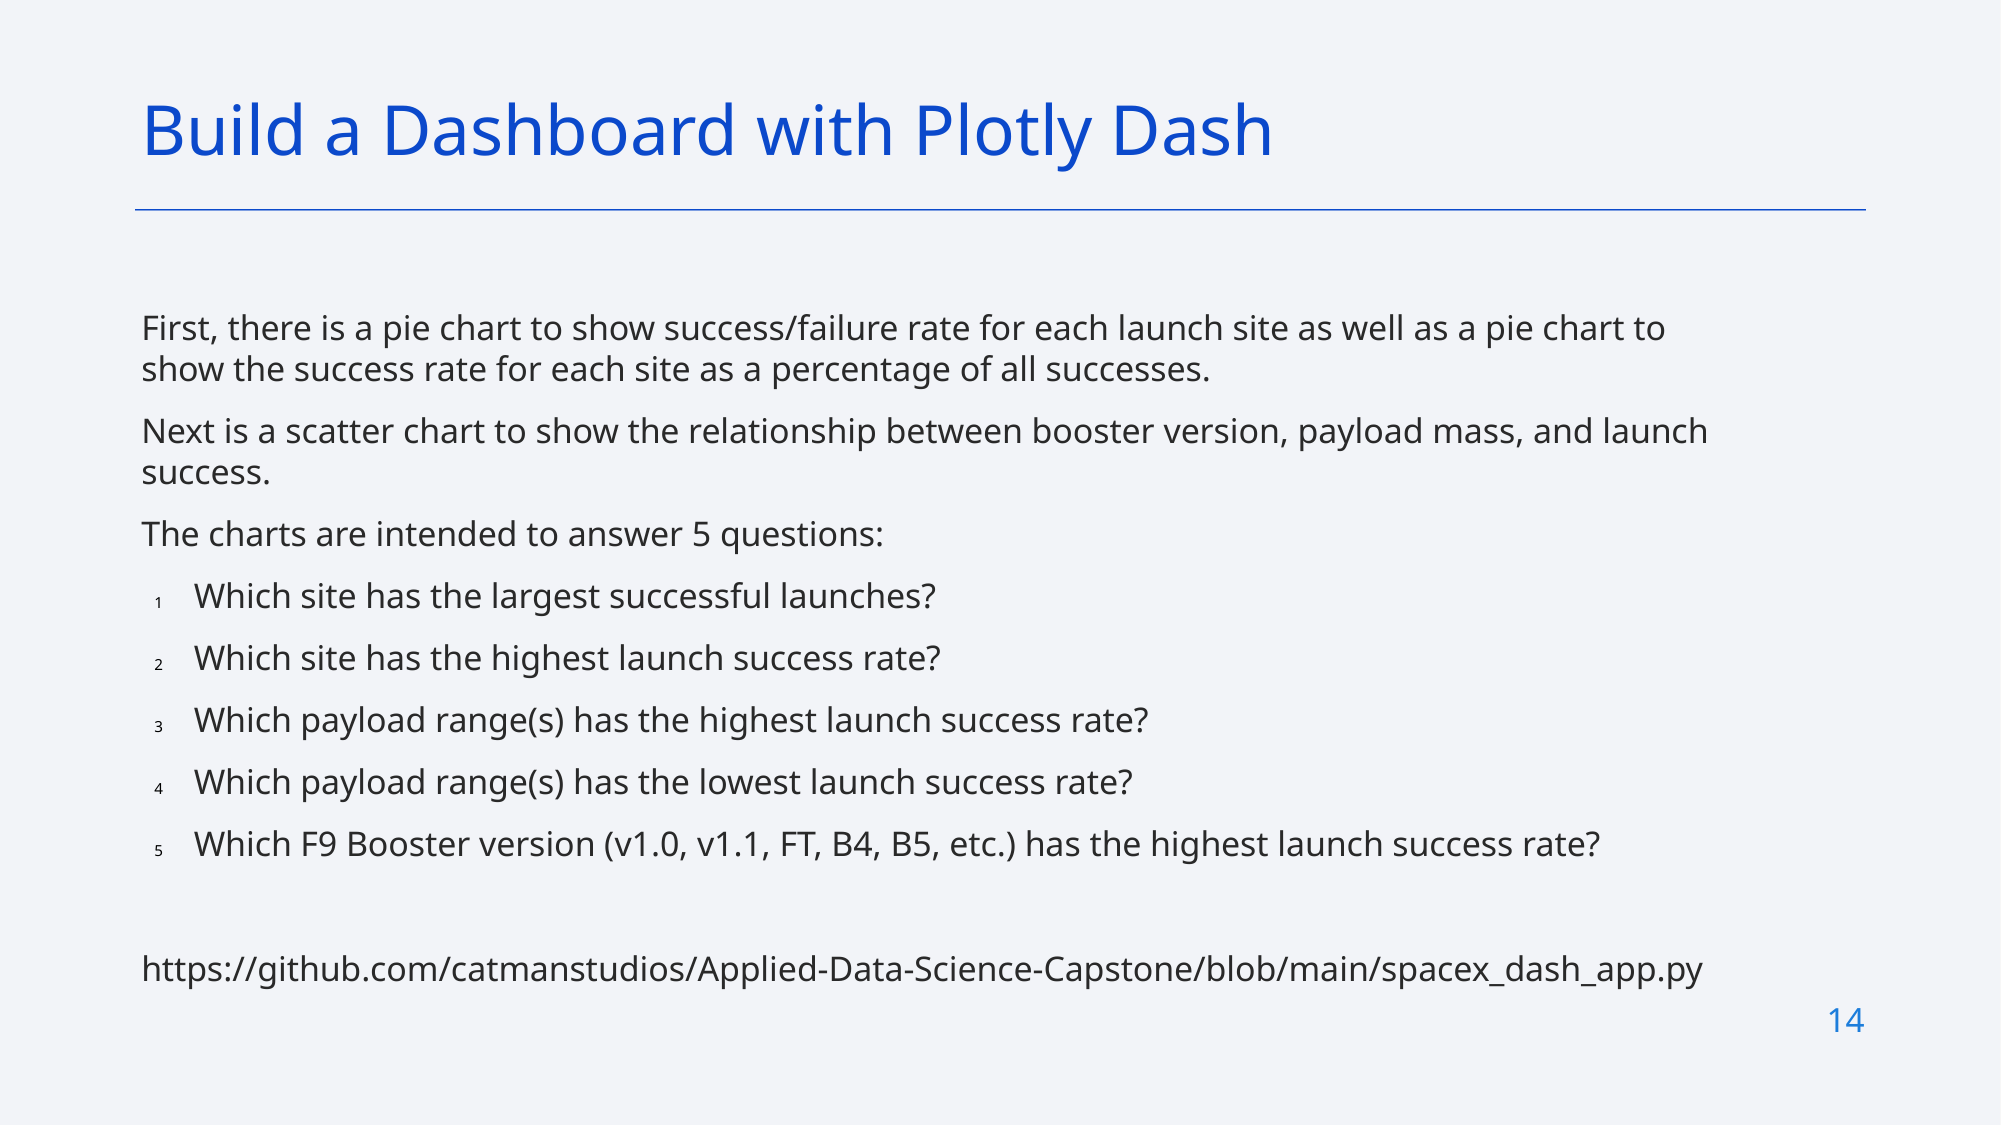

Build a Dashboard with Plotly Dash
# First, there is a pie chart to show success/failure rate for each launch site as well as a pie chart to show the success rate for each site as a percentage of all successes.
Next is a scatter chart to show the relationship between booster version, payload mass, and launch success.
The charts are intended to answer 5 questions:
Which site has the largest successful launches?
Which site has the highest launch success rate?
Which payload range(s) has the highest launch success rate?
Which payload range(s) has the lowest launch success rate?
Which F9 Booster version (v1.0, v1.1, FT, B4, B5, etc.) has the highest launch success rate?
https://github.com/catmanstudios/Applied-Data-Science-Capstone/blob/main/spacex_dash_app.py
14